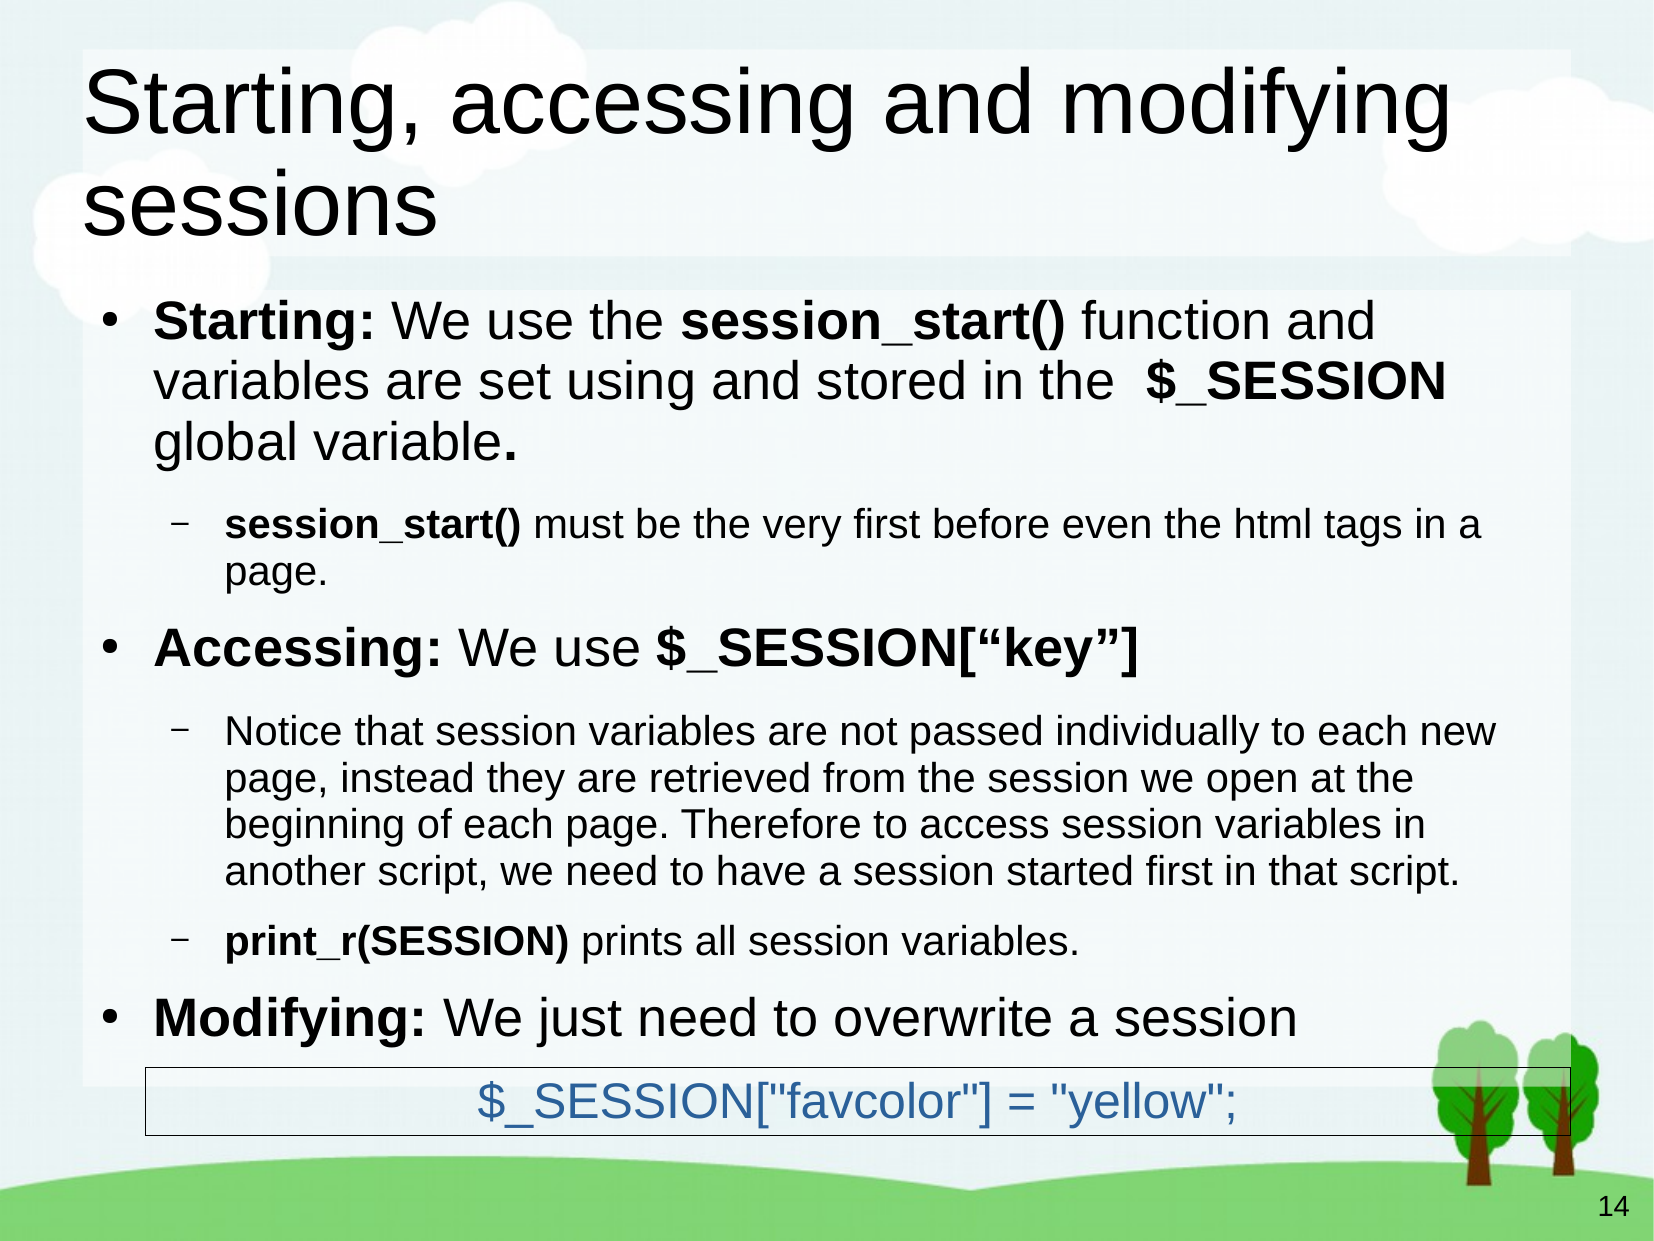

# Starting, accessing and modifying sessions
Starting: We use the session_start() function and variables are set using and stored in the $_SESSION global variable.
session_start() must be the very first before even the html tags in a page.
Accessing: We use $_SESSION[“key”]
Notice that session variables are not passed individually to each new page, instead they are retrieved from the session we open at the beginning of each page. Therefore to access session variables in another script, we need to have a session started first in that script.
print_r(SESSION) prints all session variables.
Modifying: We just need to overwrite a session
| $\_SESSION["favcolor"] = "yellow"; |
| --- |
14